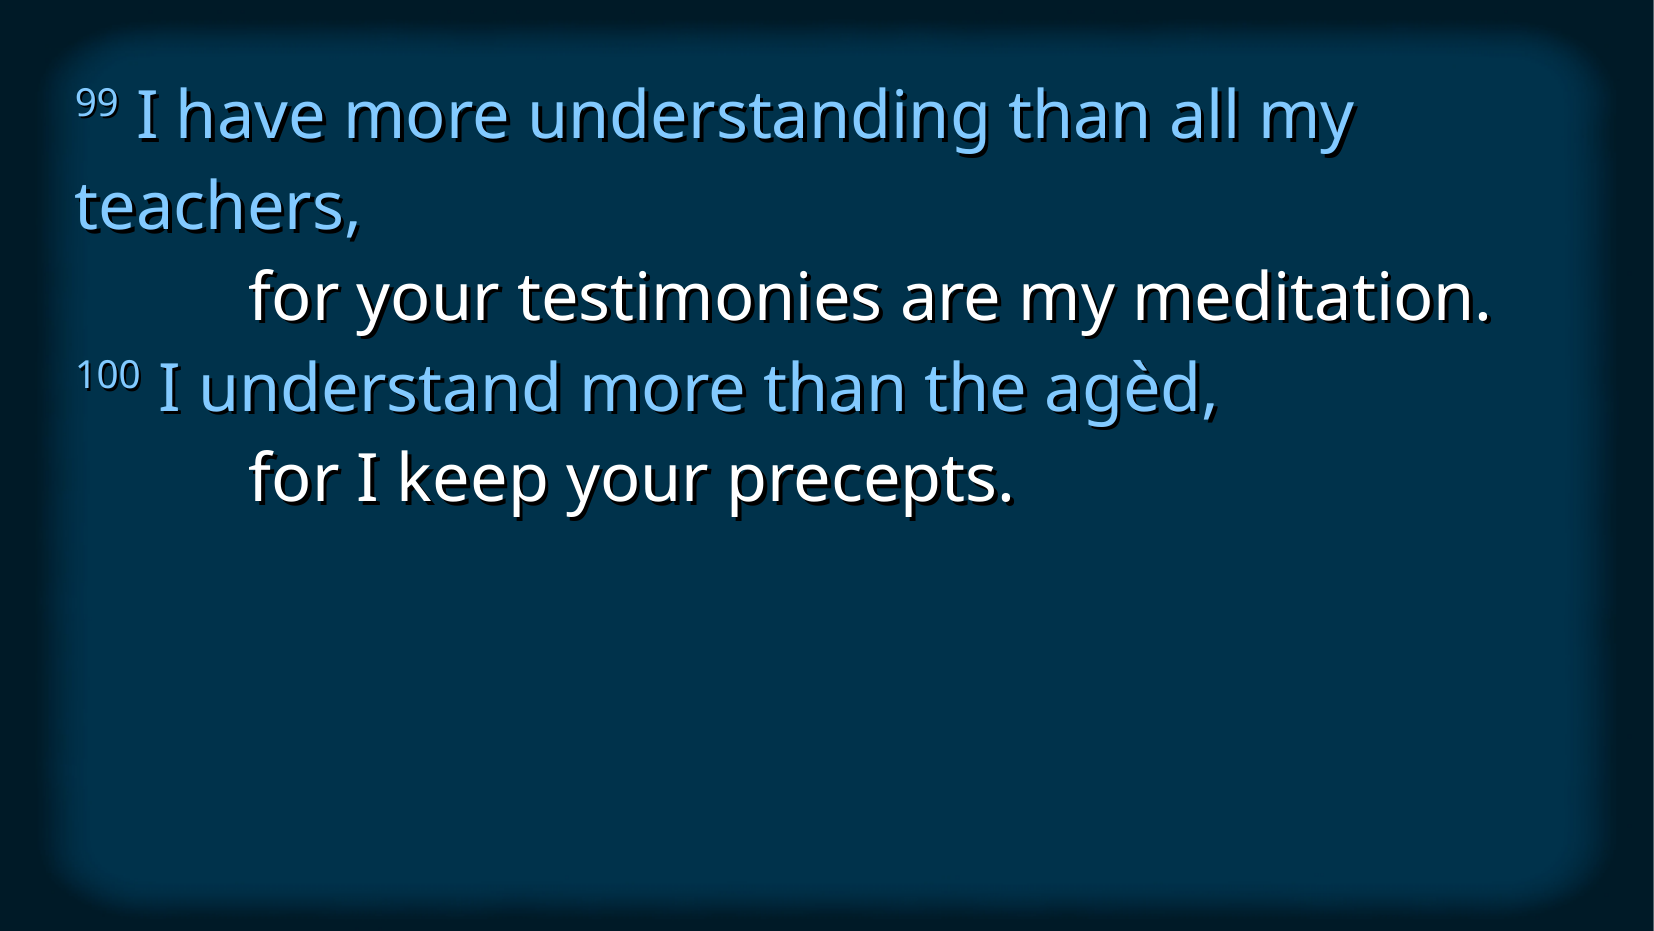

99 I have more understanding than all my teachers,
 for your testimonies are my meditation.
100 I understand more than the agèd,
 for I keep your precepts.